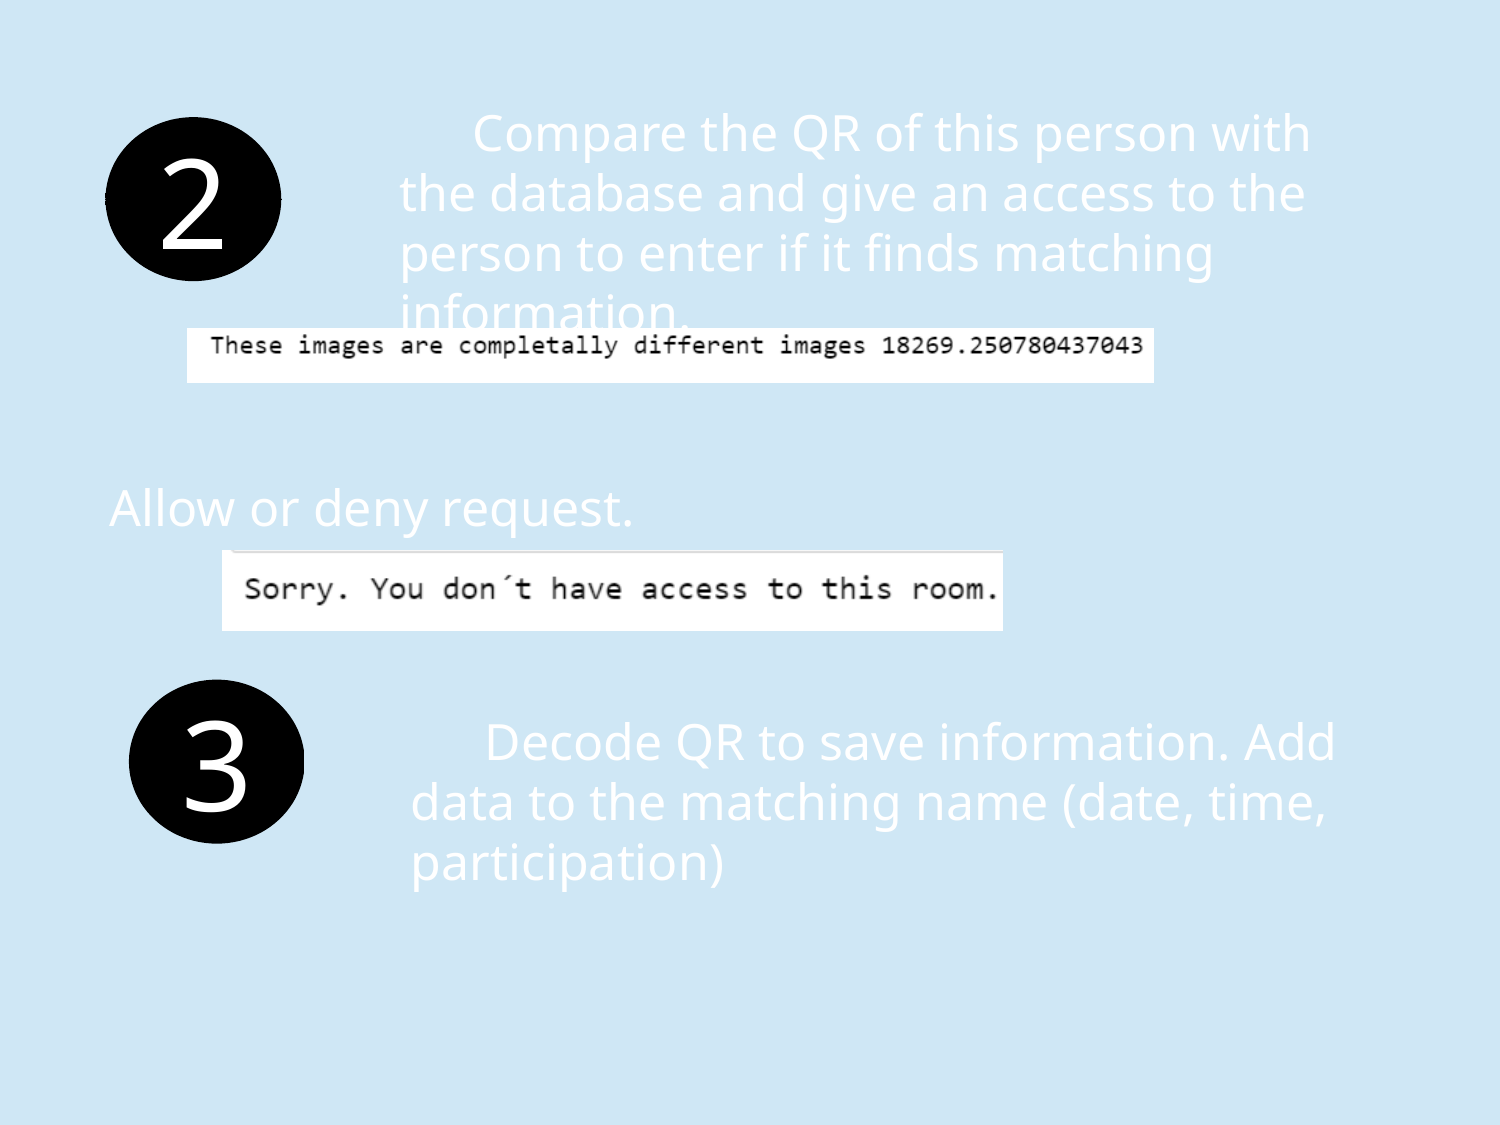

Compare the QR of this person with the database and give an access to the person to enter if it finds matching information.
2
 Allow or deny request.
3
	Decode QR to save information. Add data to the matching name (date, time, participation)